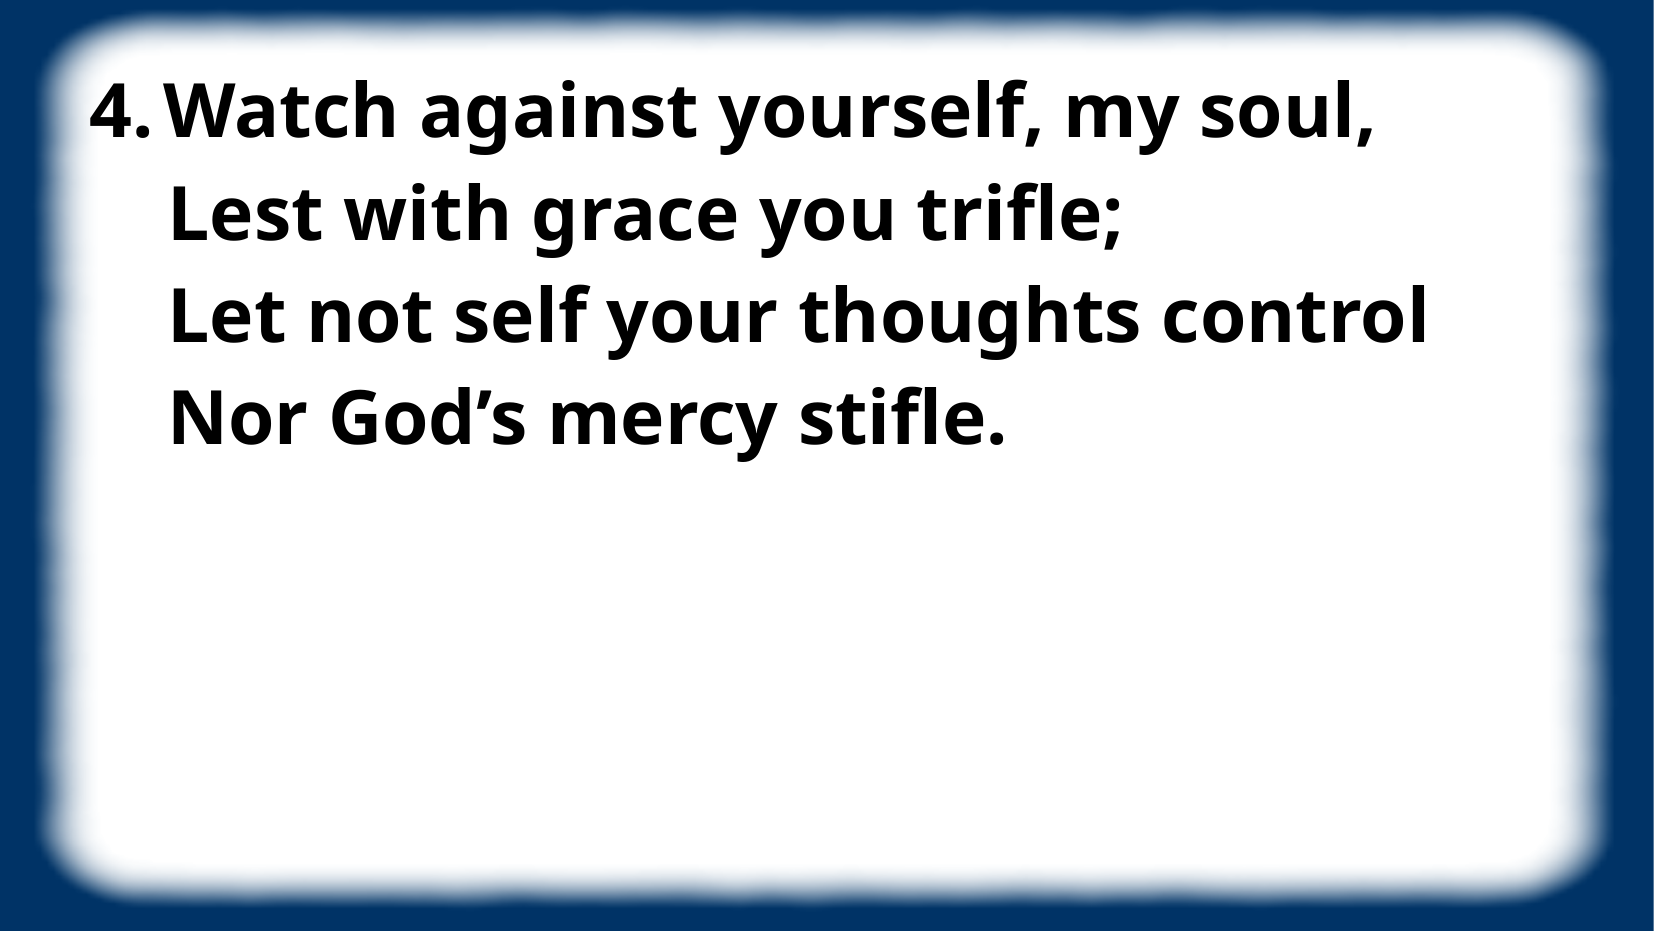

4.	Watch against yourself, my soul,
 Lest with grace you trifle;
 Let not self your thoughts control
 Nor God’s mercy stifle.